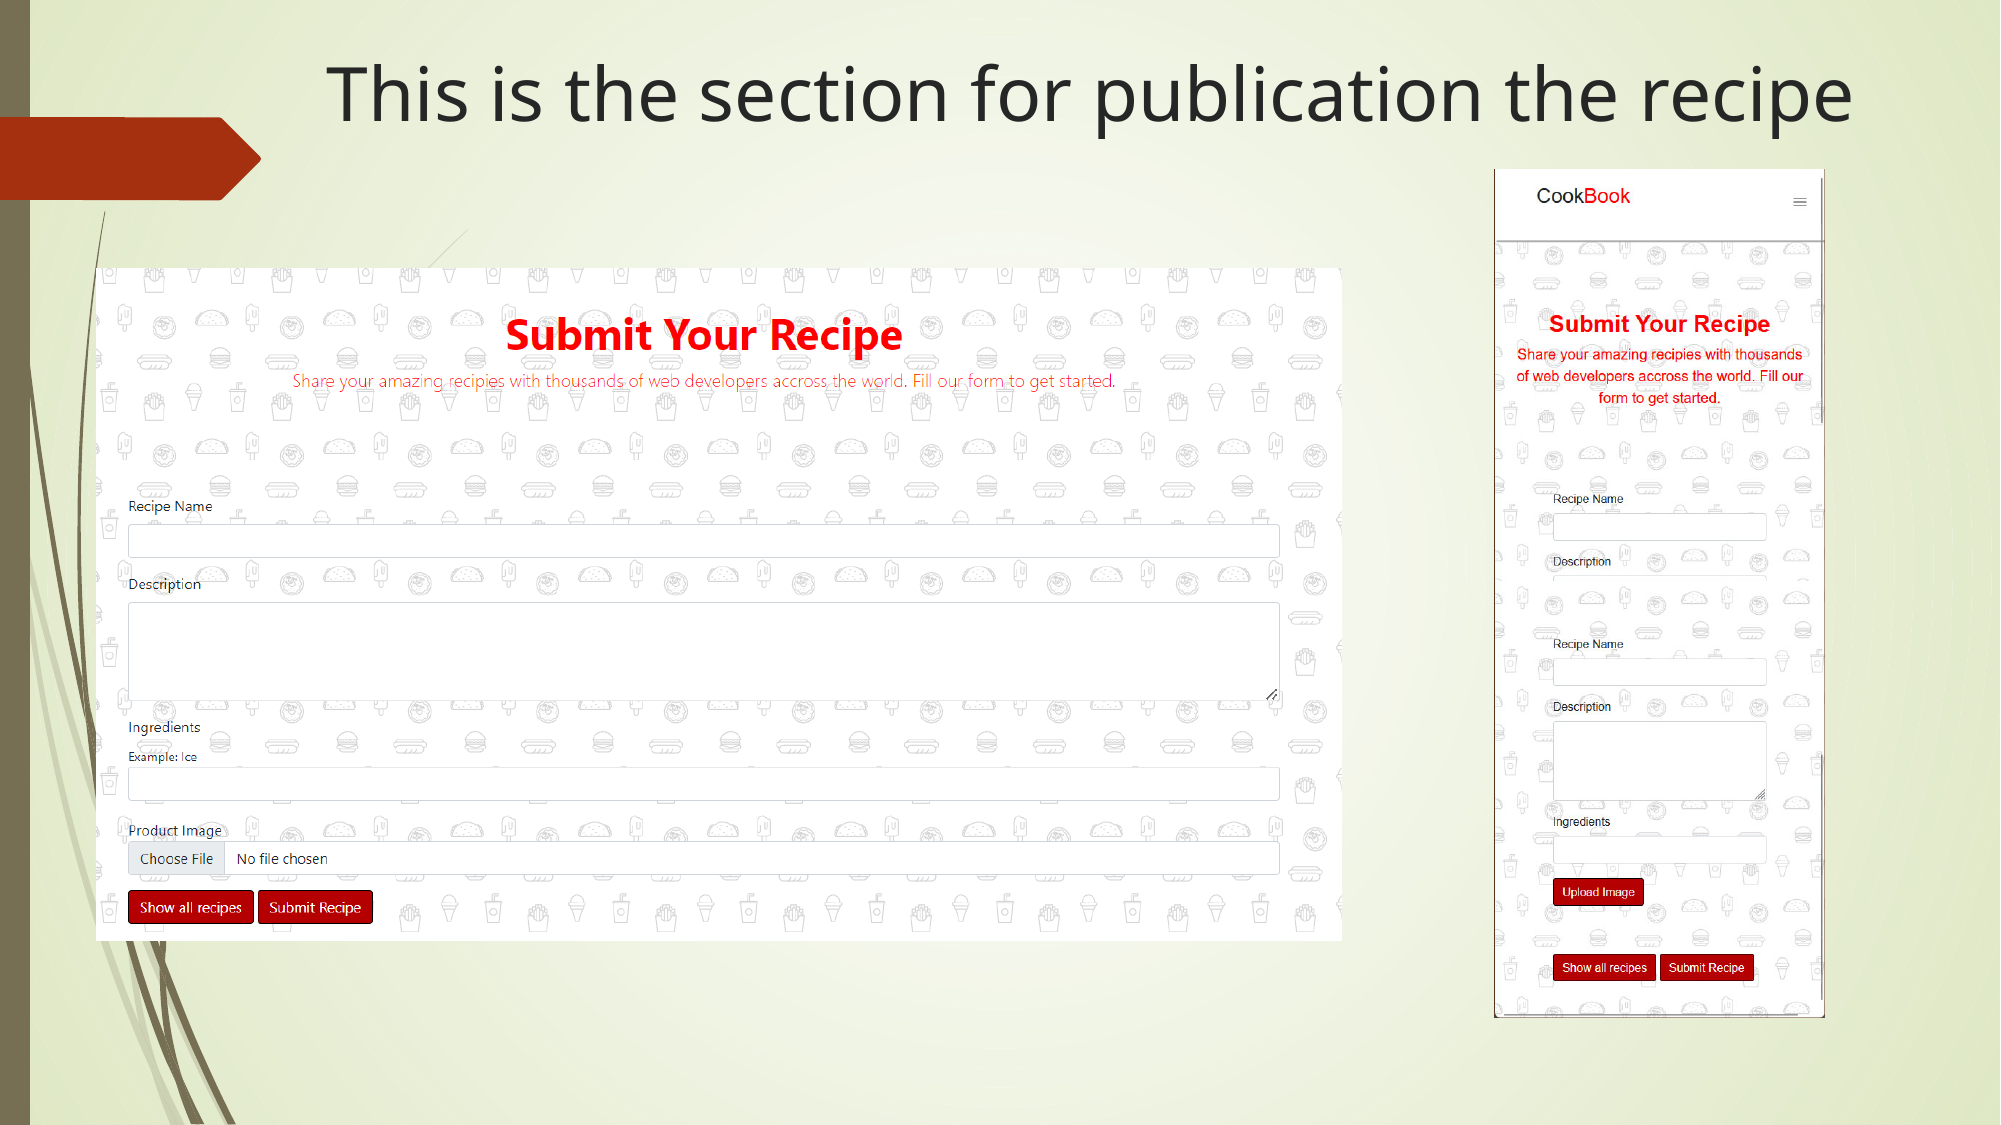

# This is the section for publication the recipe